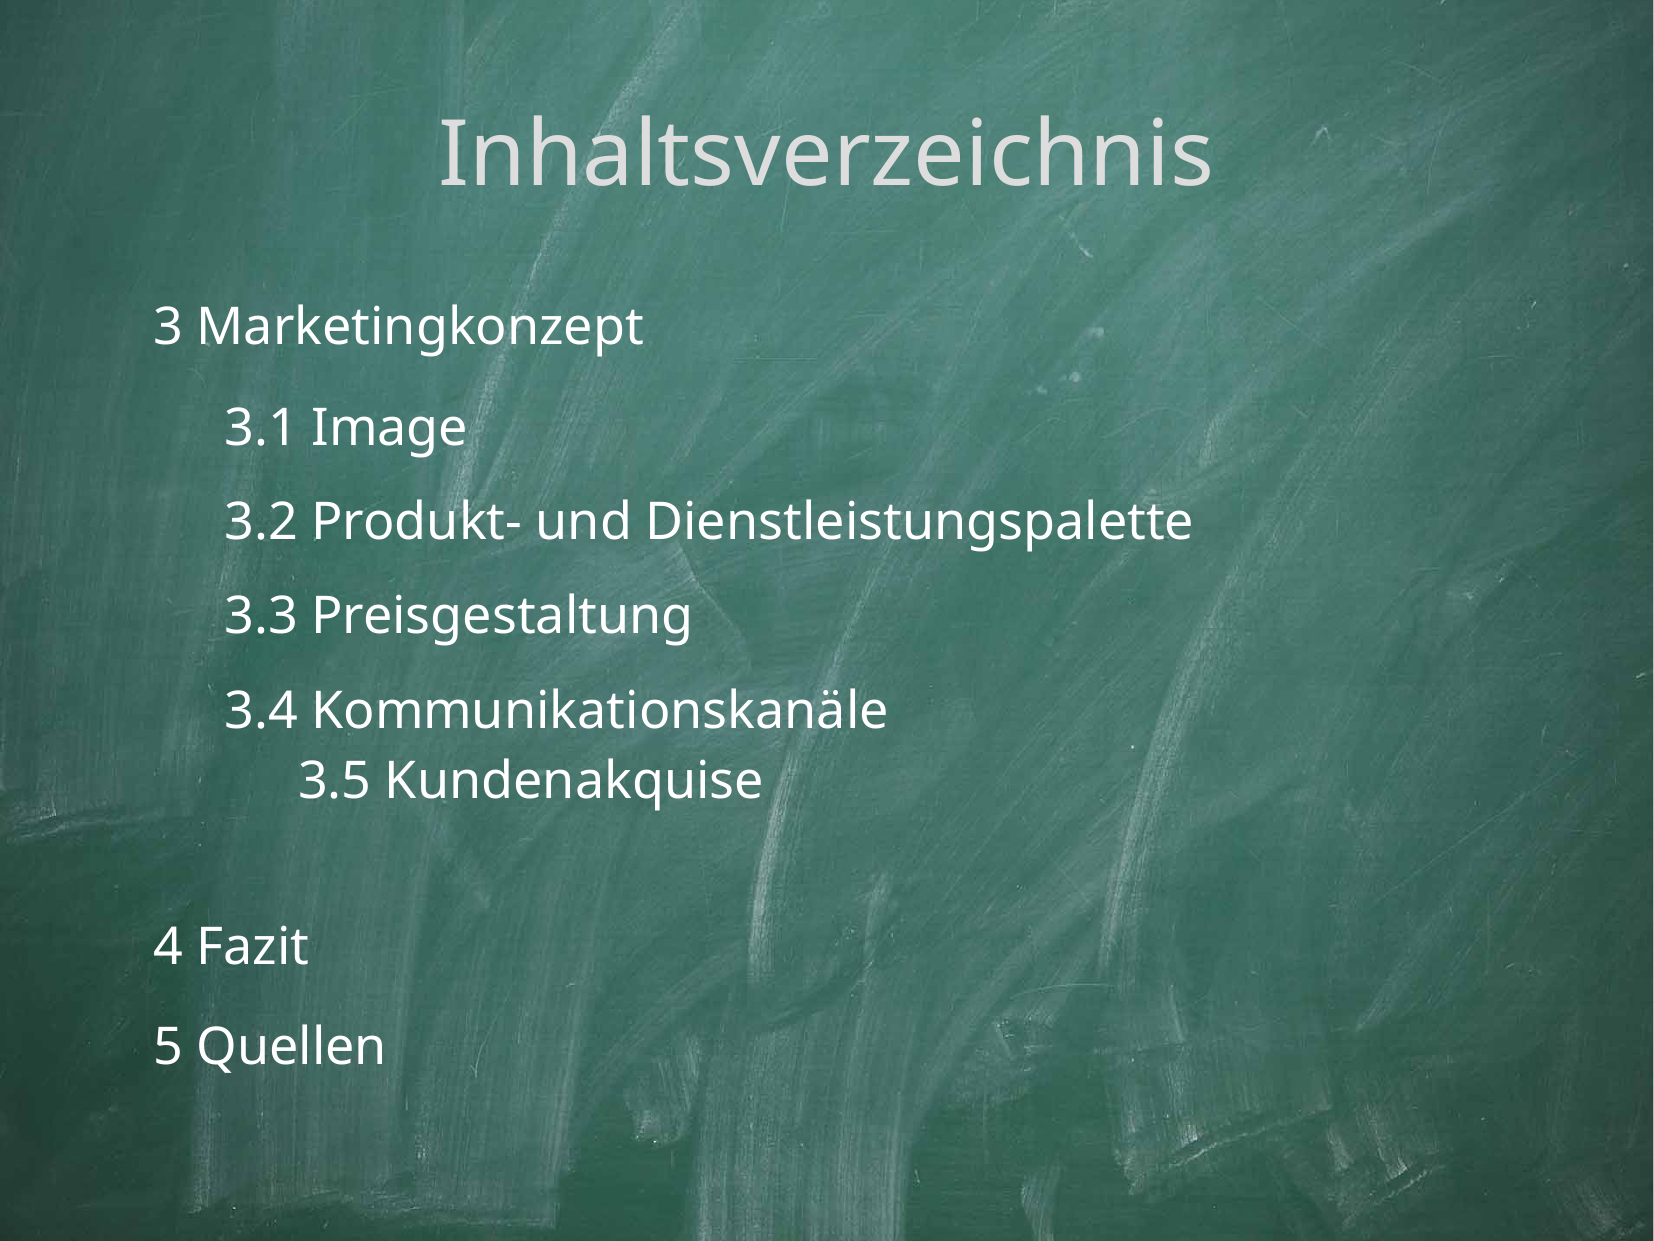

# Inhaltsverzeichnis
3 Marketingkonzept
3.1 Image
3.2 Produkt- und Dienstleistungspalette
3.3 Preisgestaltung
3.4 Kommunikationskanäle										3.5 Kundenakquise
4 Fazit
5 Quellen
Mittelstufenprojekt: Personal Kanban